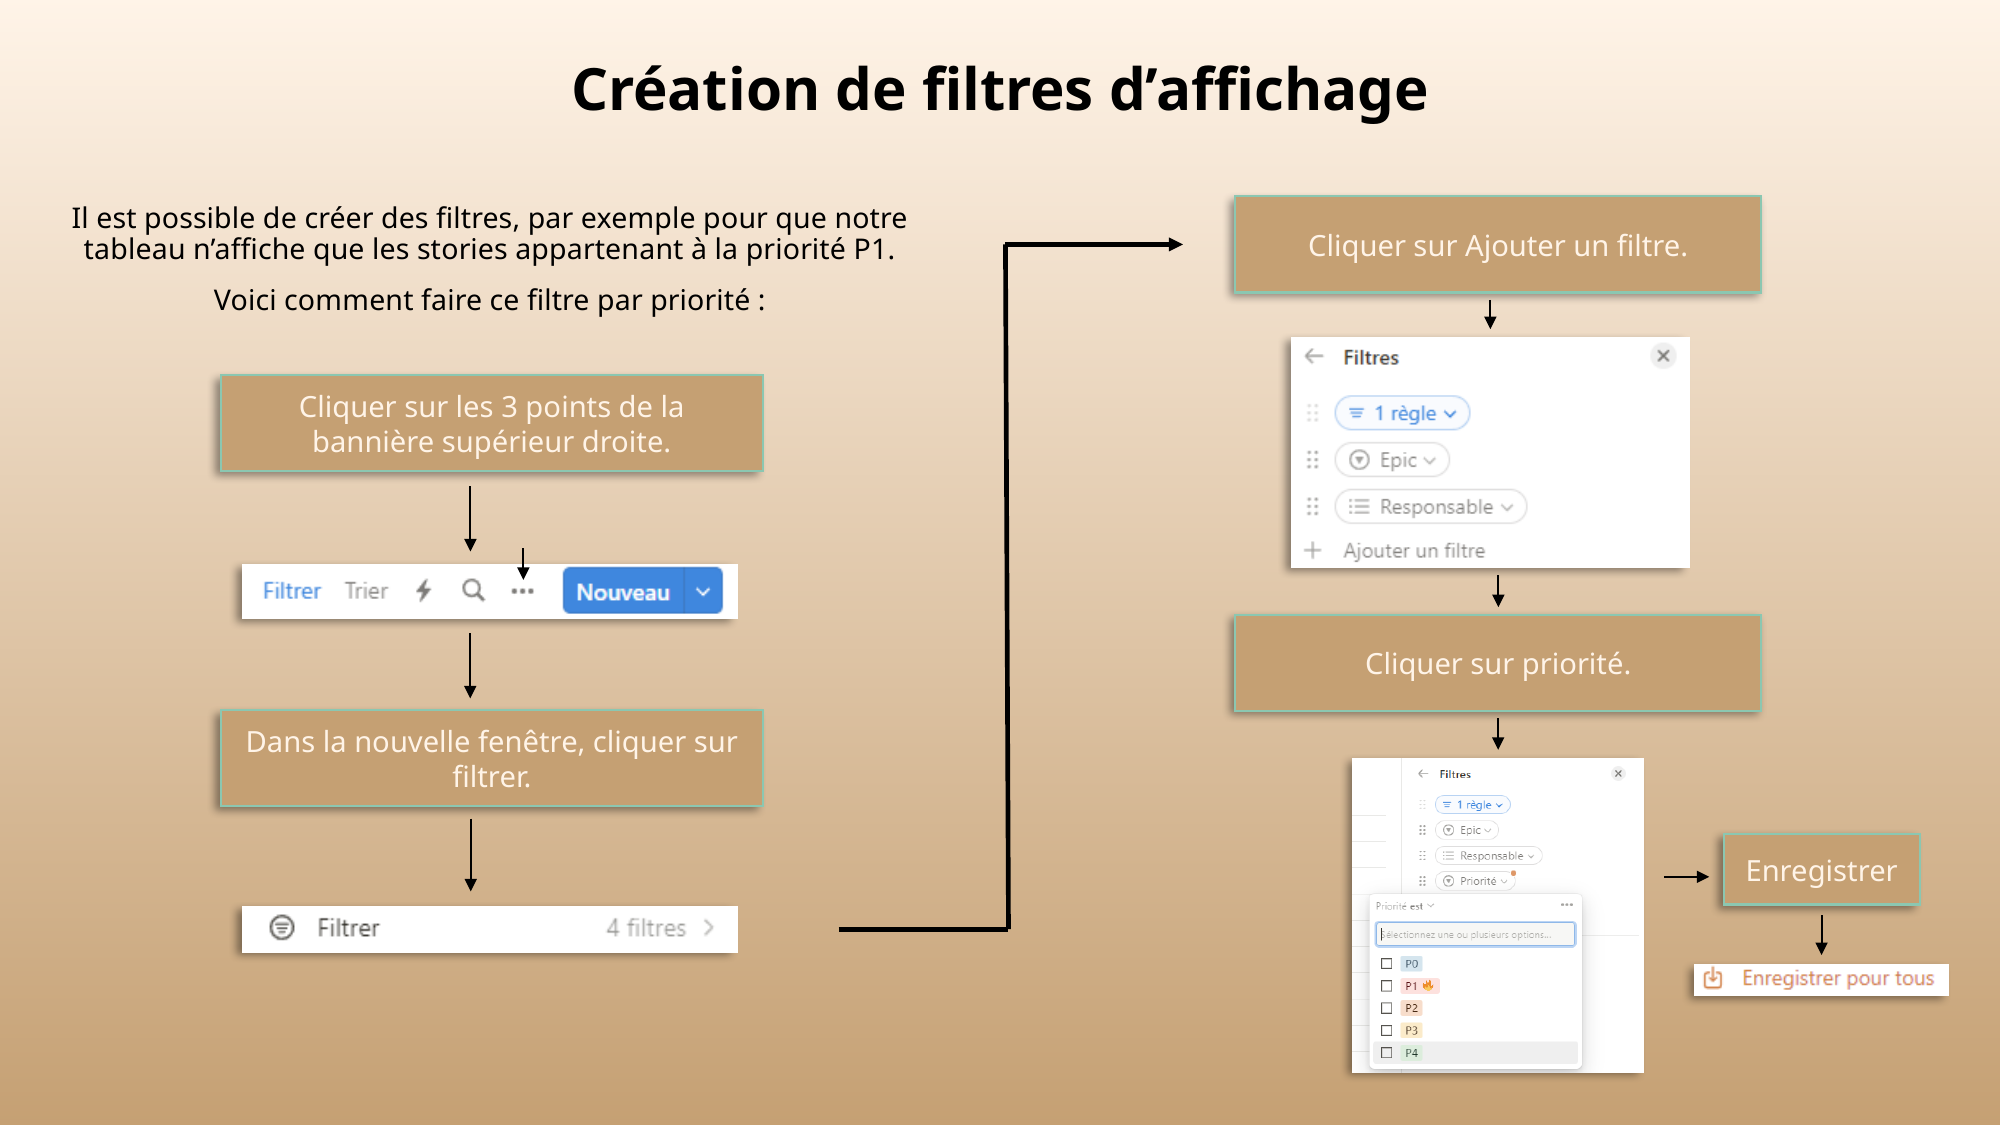

# Création de filtres d’affichage
Il est possible de créer des filtres, par exemple pour que notre tableau n’affiche que les stories appartenant à la priorité P1.
Voici comment faire ce filtre par priorité :
Cliquer sur Ajouter un filtre.
Cliquer sur les 3 points de la bannière supérieur droite.
Cliquer sur priorité.
Dans la nouvelle fenêtre, cliquer sur filtrer.
Enregistrer